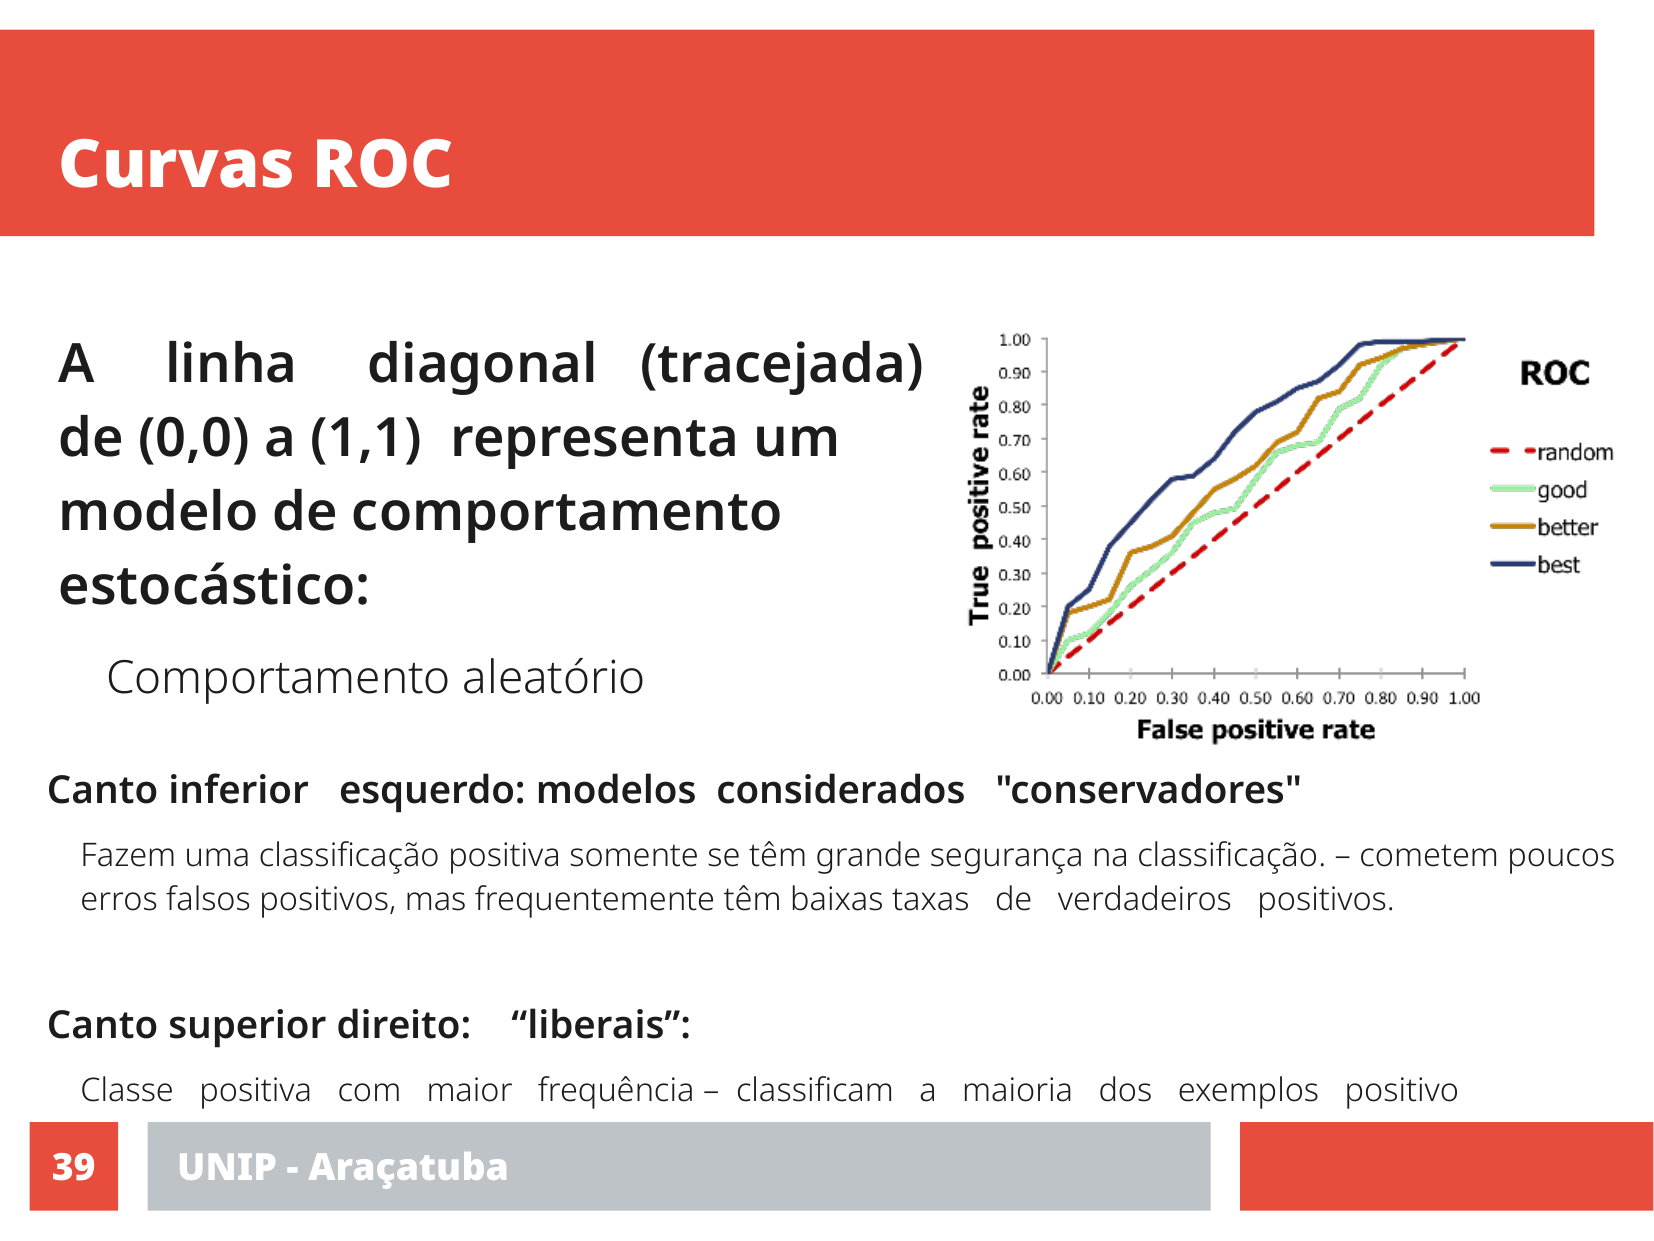

# Curvas ROC
A linha diagonal (tracejada) de (0,0) a (1,1) representa um modelo de comportamento estocástico:
Comportamento aleatório
Canto inferior esquerdo: modelos considerados "conservadores"
Fazem uma classificação positiva somente se têm grande segurança na classificação. – cometem poucos erros falsos positivos, mas frequentemente têm baixas taxas de verdadeiros positivos.
Canto superior direito: “liberais”:
Classe positiva com maior frequência – classificam a maioria dos exemplos positivo
39
UNIP - Araçatuba